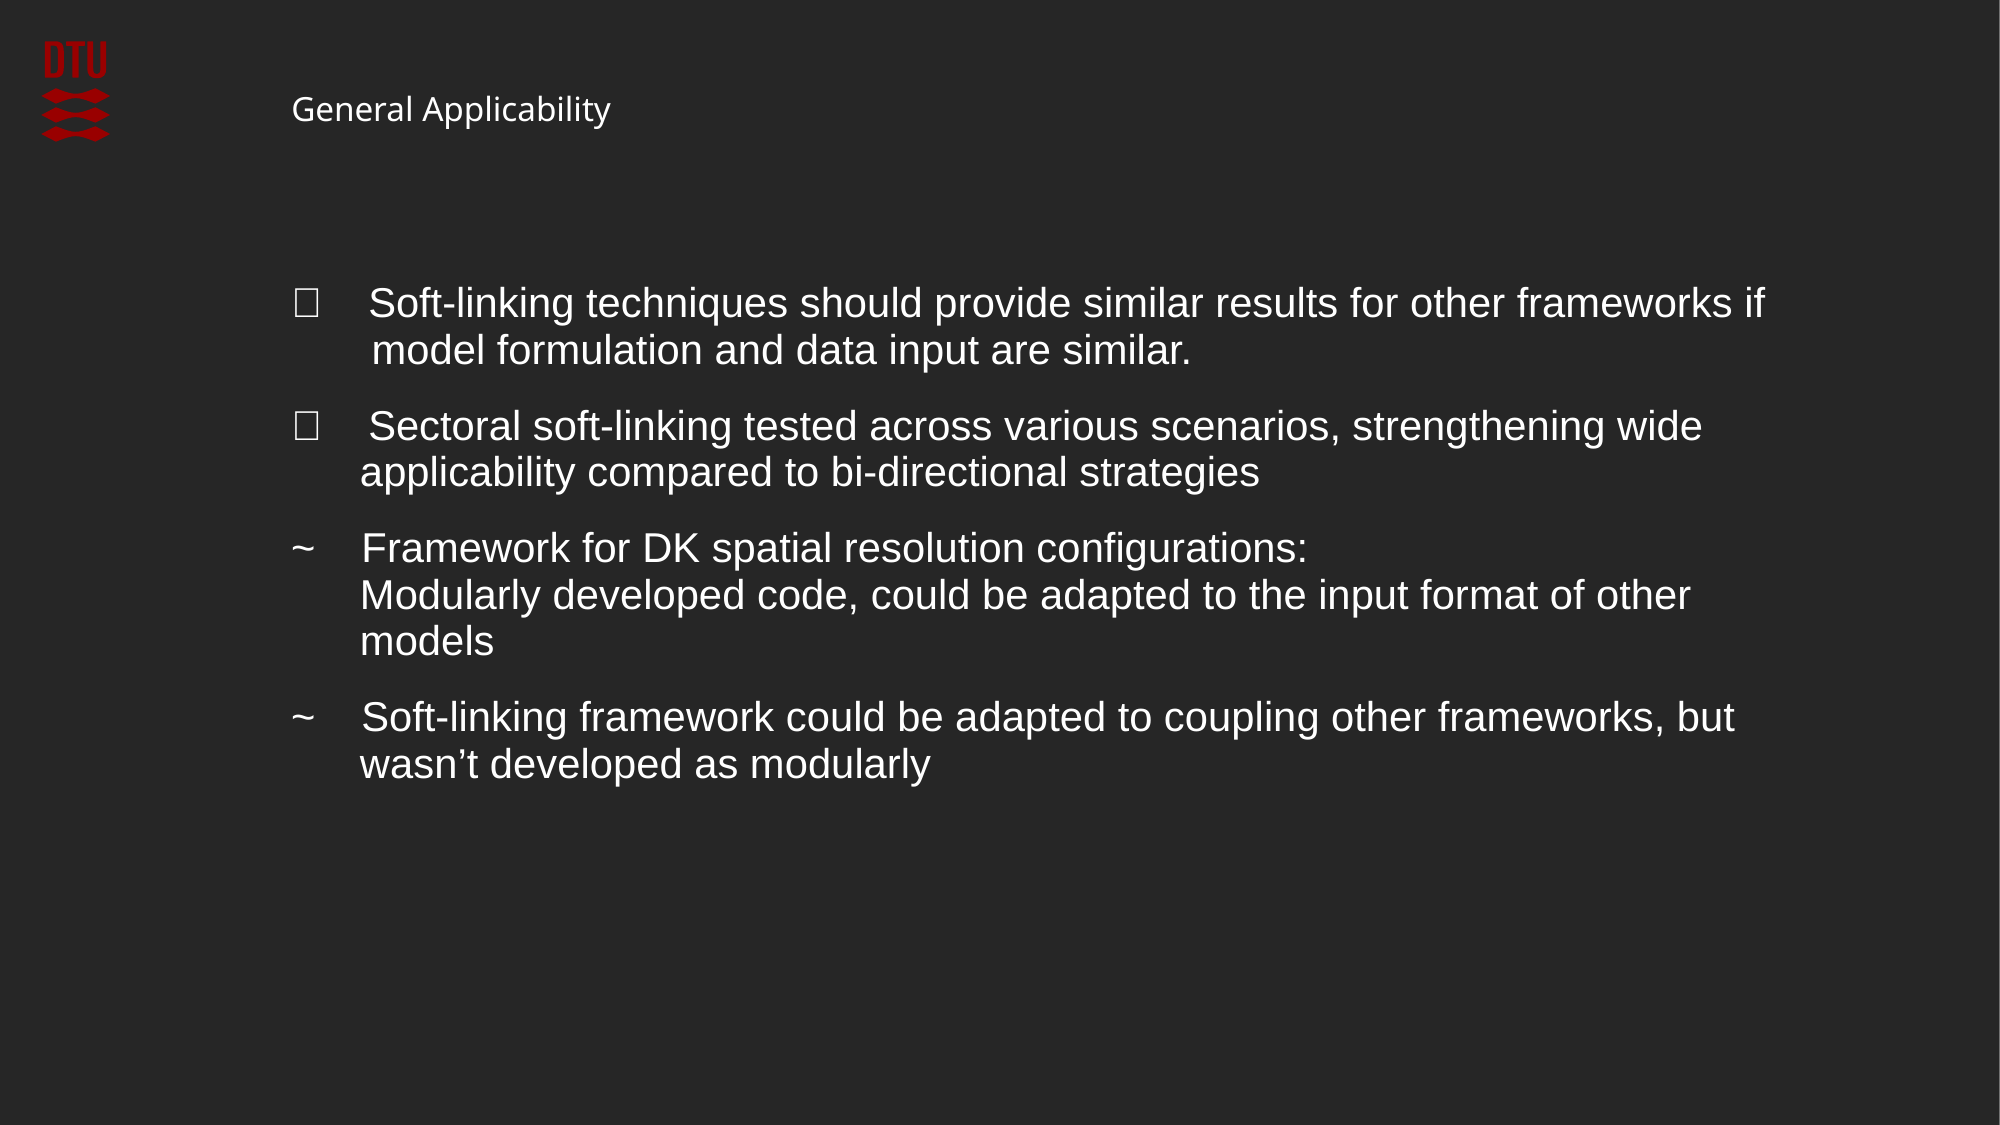

# General Applicability
 Soft-linking techniques should provide similar results for other frameworks if model formulation and data input are similar.
 Sectoral soft-linking tested across various scenarios, strengthening wide
 applicability compared to bi-directional strategies
~ Framework for DK spatial resolution configurations:
 Modularly developed code, could be adapted to the input format of other
 models
~ Soft-linking framework could be adapted to coupling other frameworks, but
 wasn’t developed as modularly